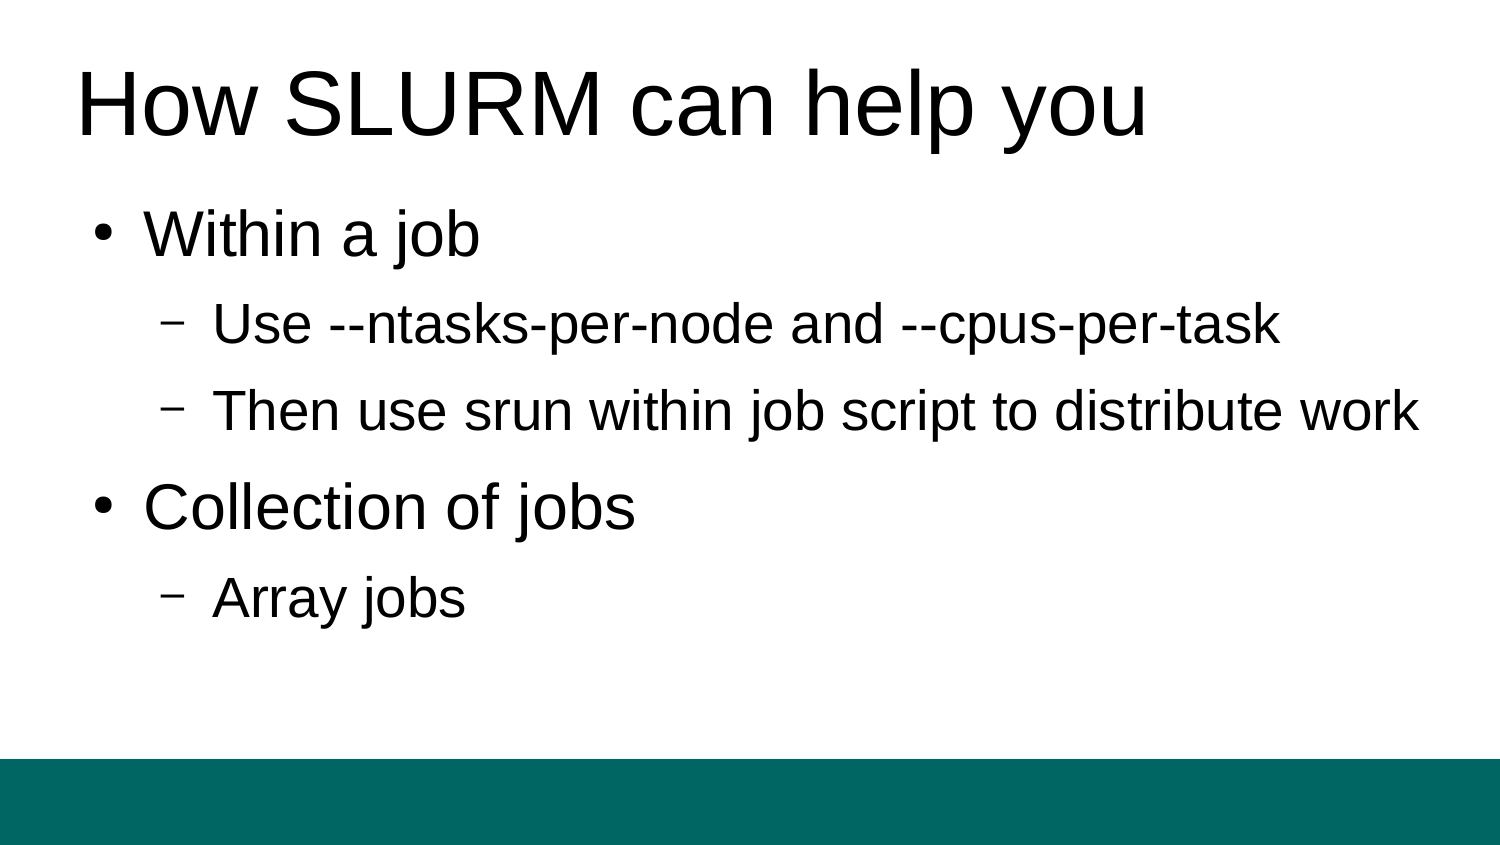

# How SLURM can help you
Within a job
Use --ntasks-per-node and --cpus-per-task
Then use srun within job script to distribute work
Collection of jobs
Array jobs